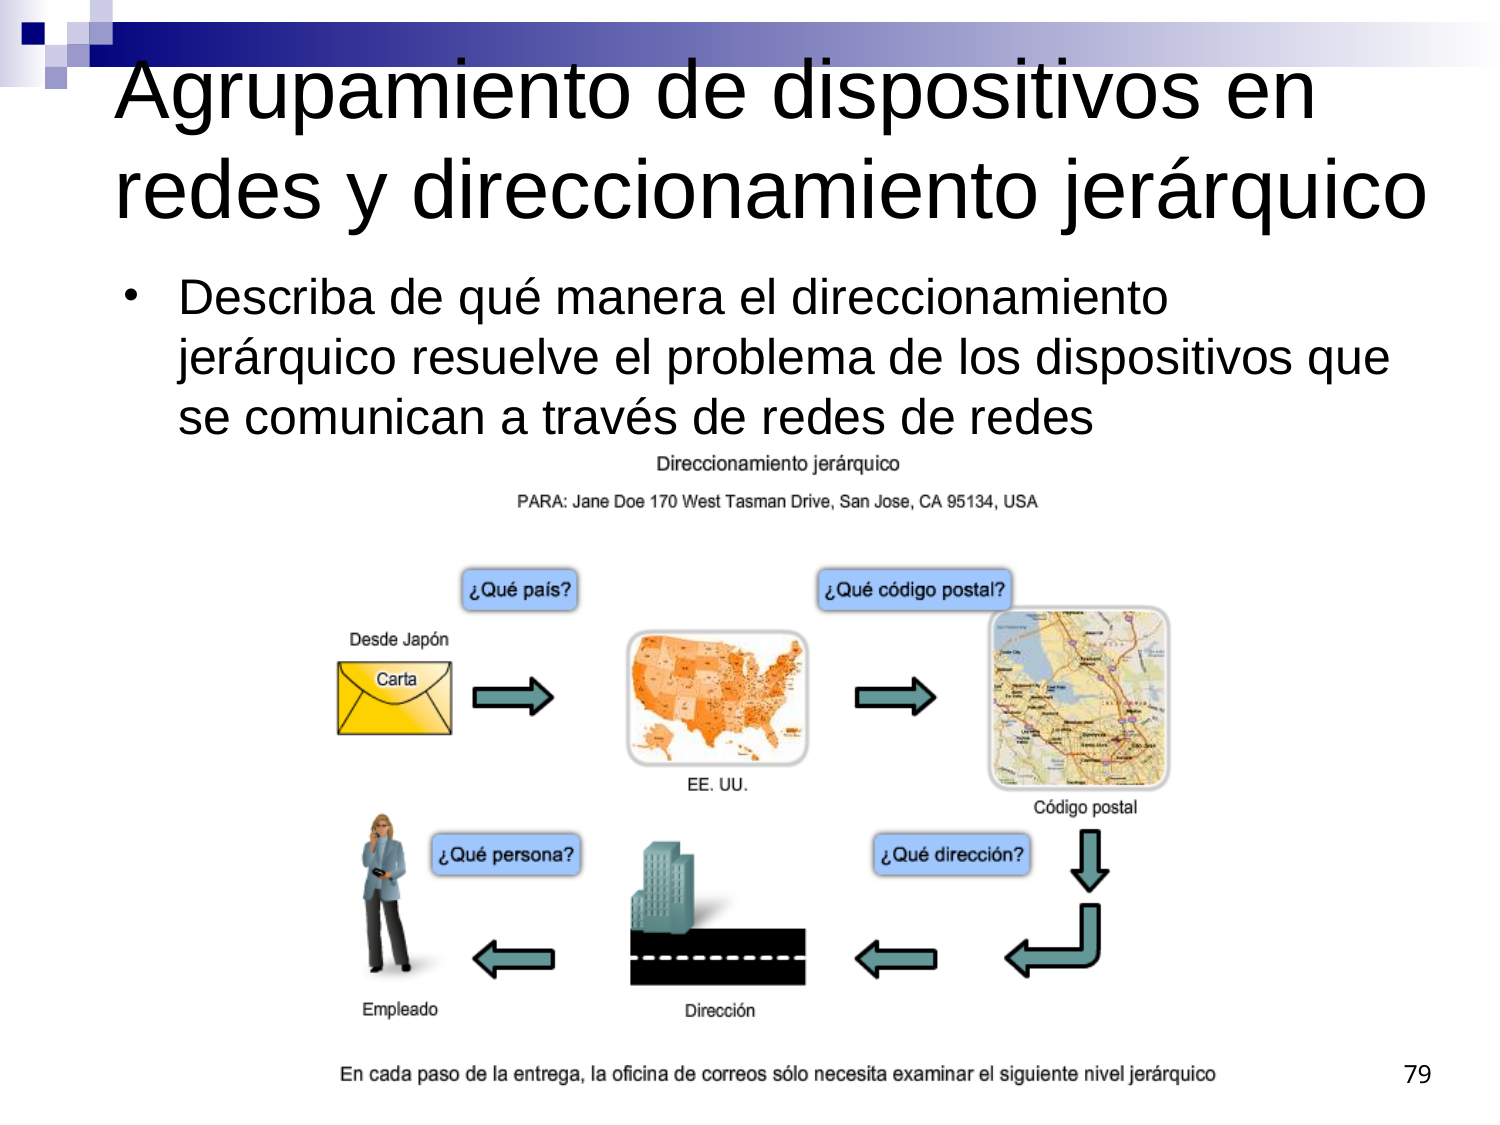

Agrupamiento de dispositivos en redes y direccionamiento jerárquico
Describa de qué manera el direccionamiento jerárquico resuelve el problema de los dispositivos que se comunican a través de redes de redes